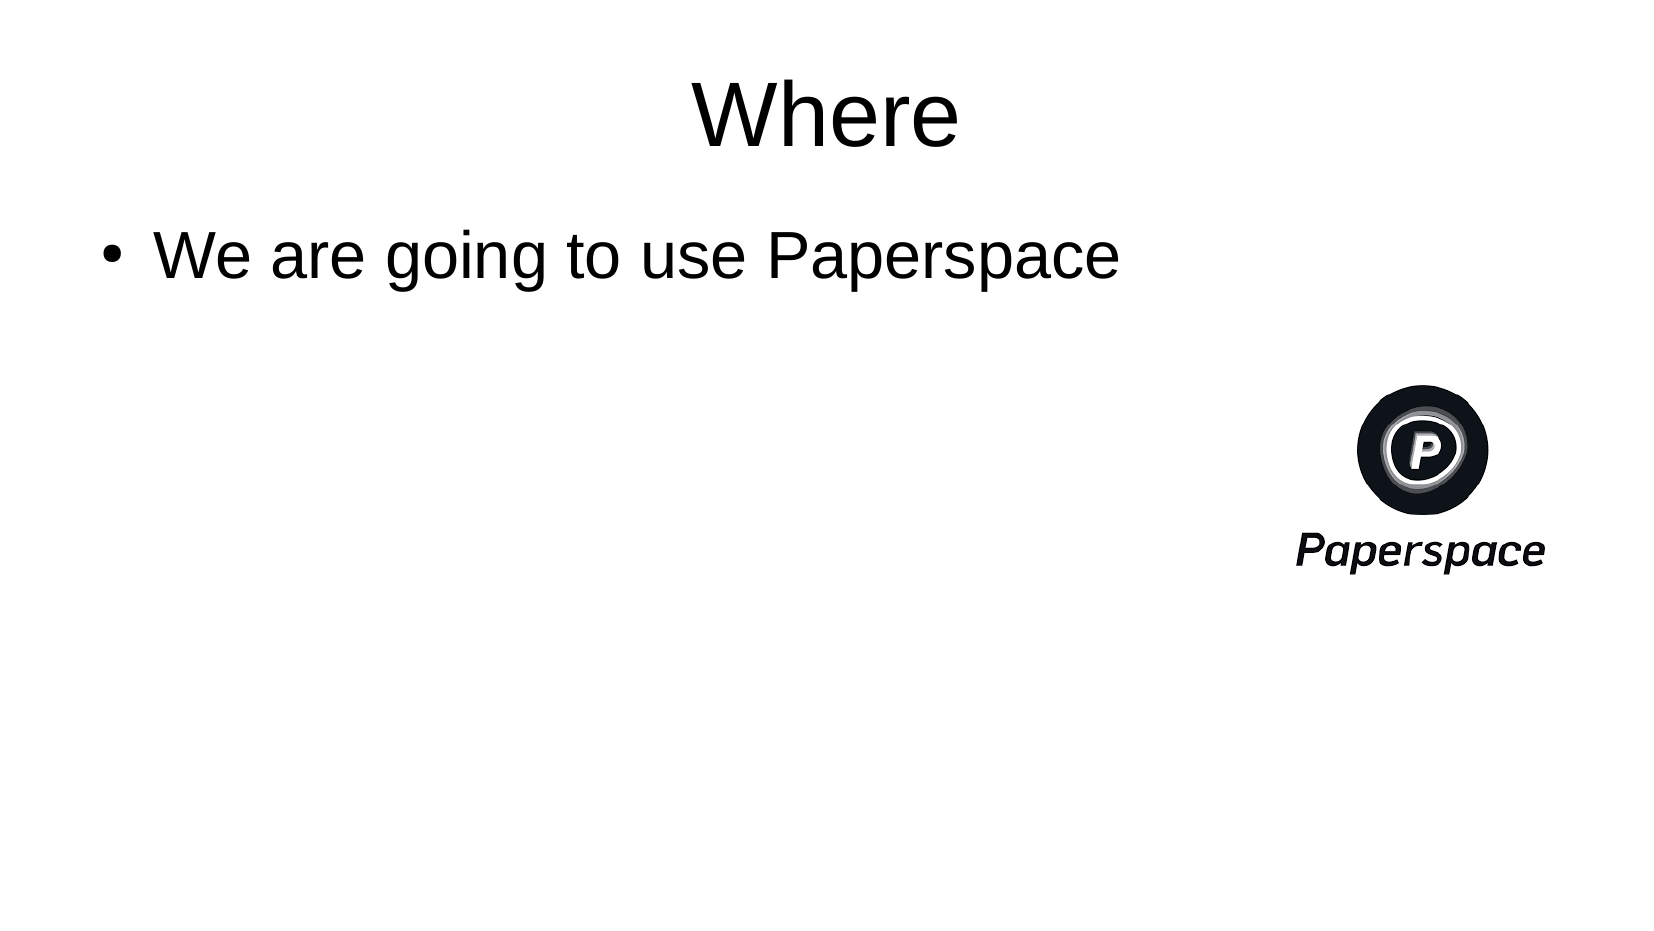

# Where
We are going to use Paperspace